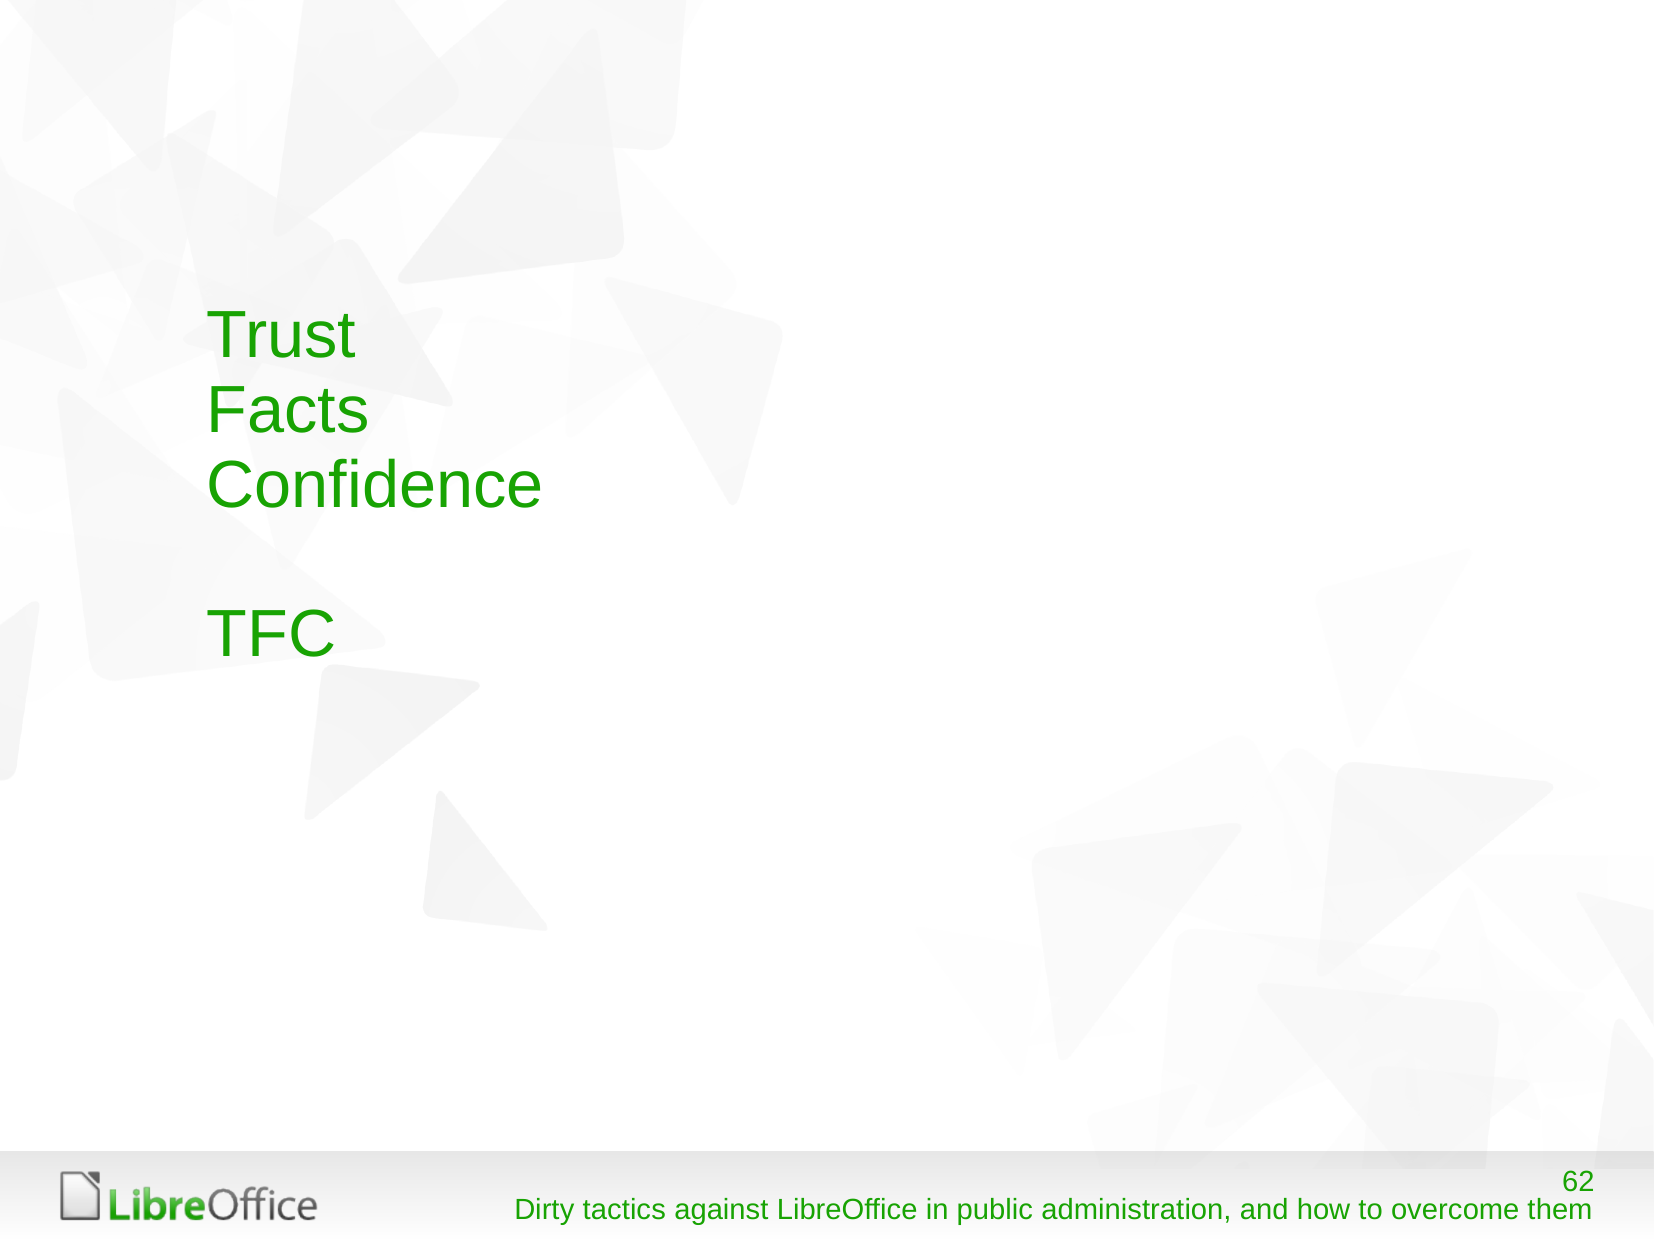

# Trust Facts Confidence TFC
62
Dirty tactics against LibreOffice in public administration, and how to overcome them